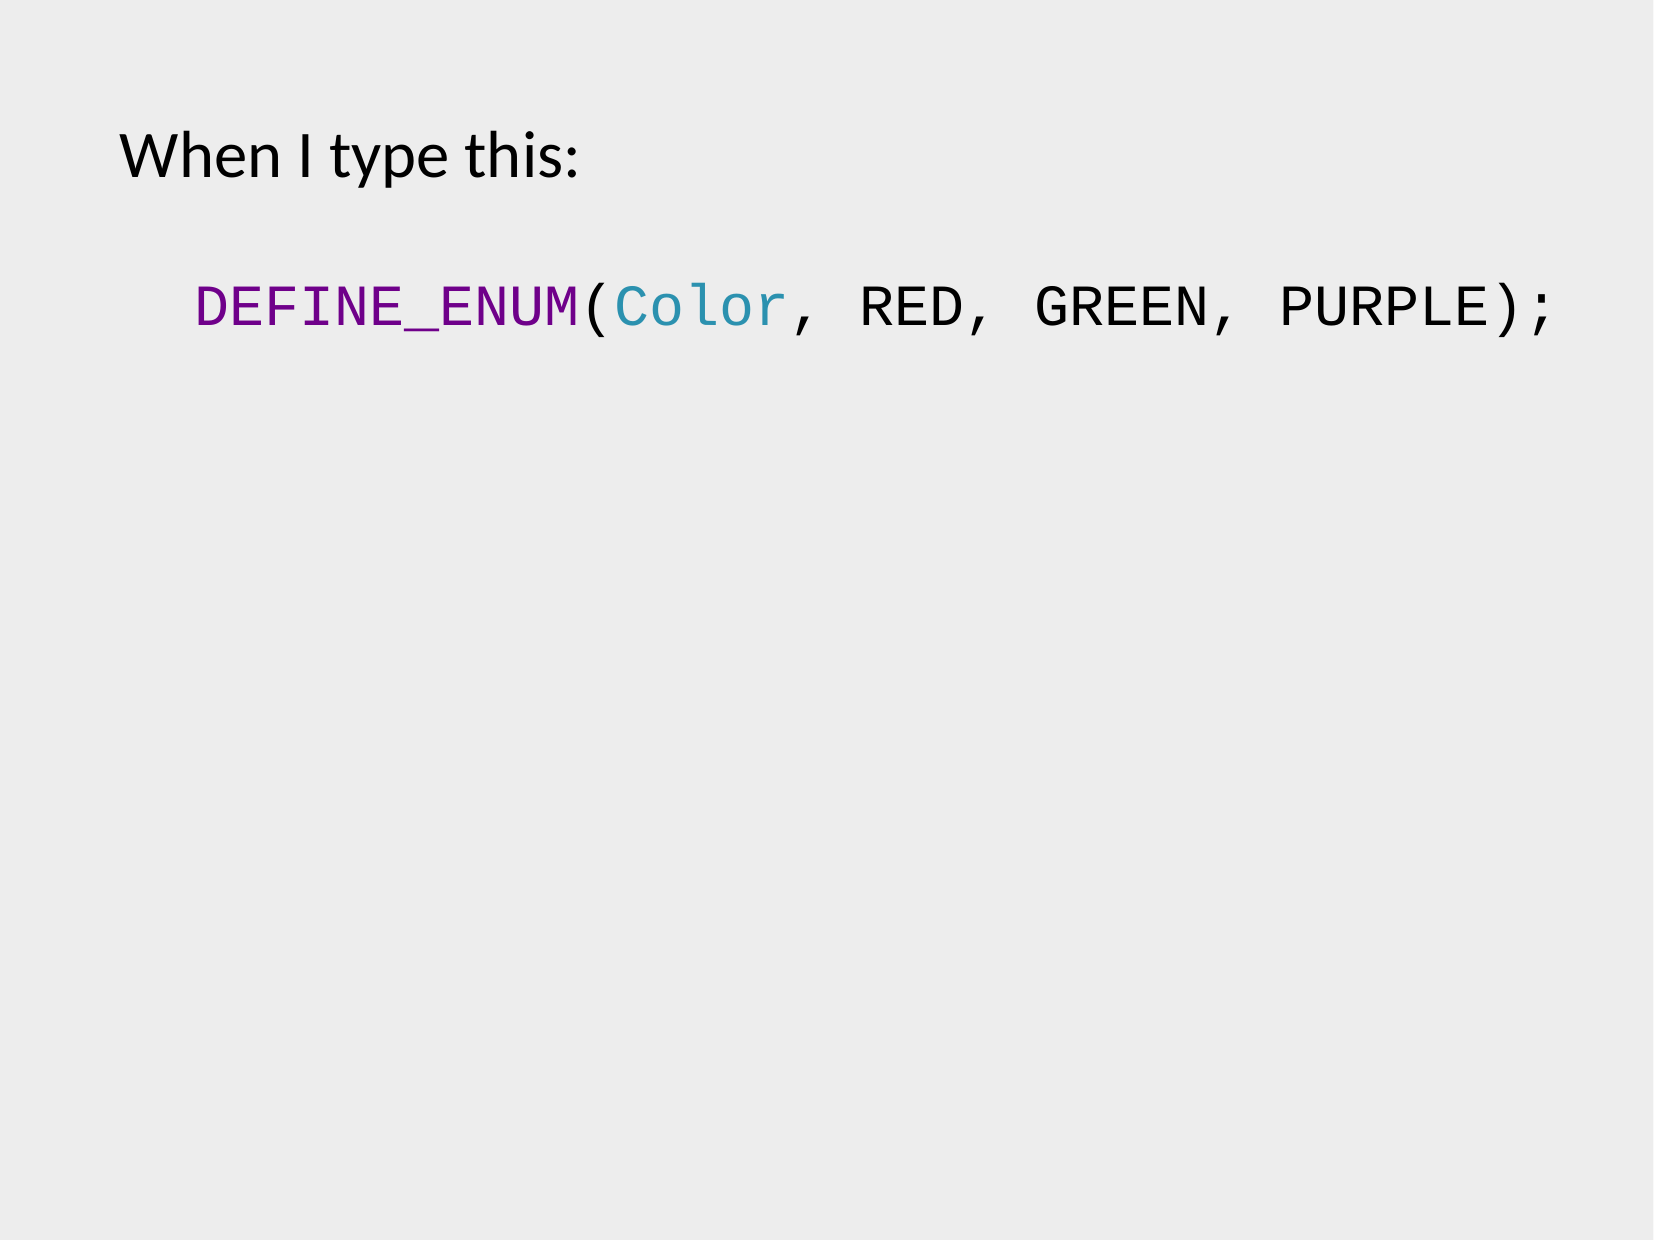

When I type this:
DEFINE_ENUM(Color, RED, GREEN, PURPLE);